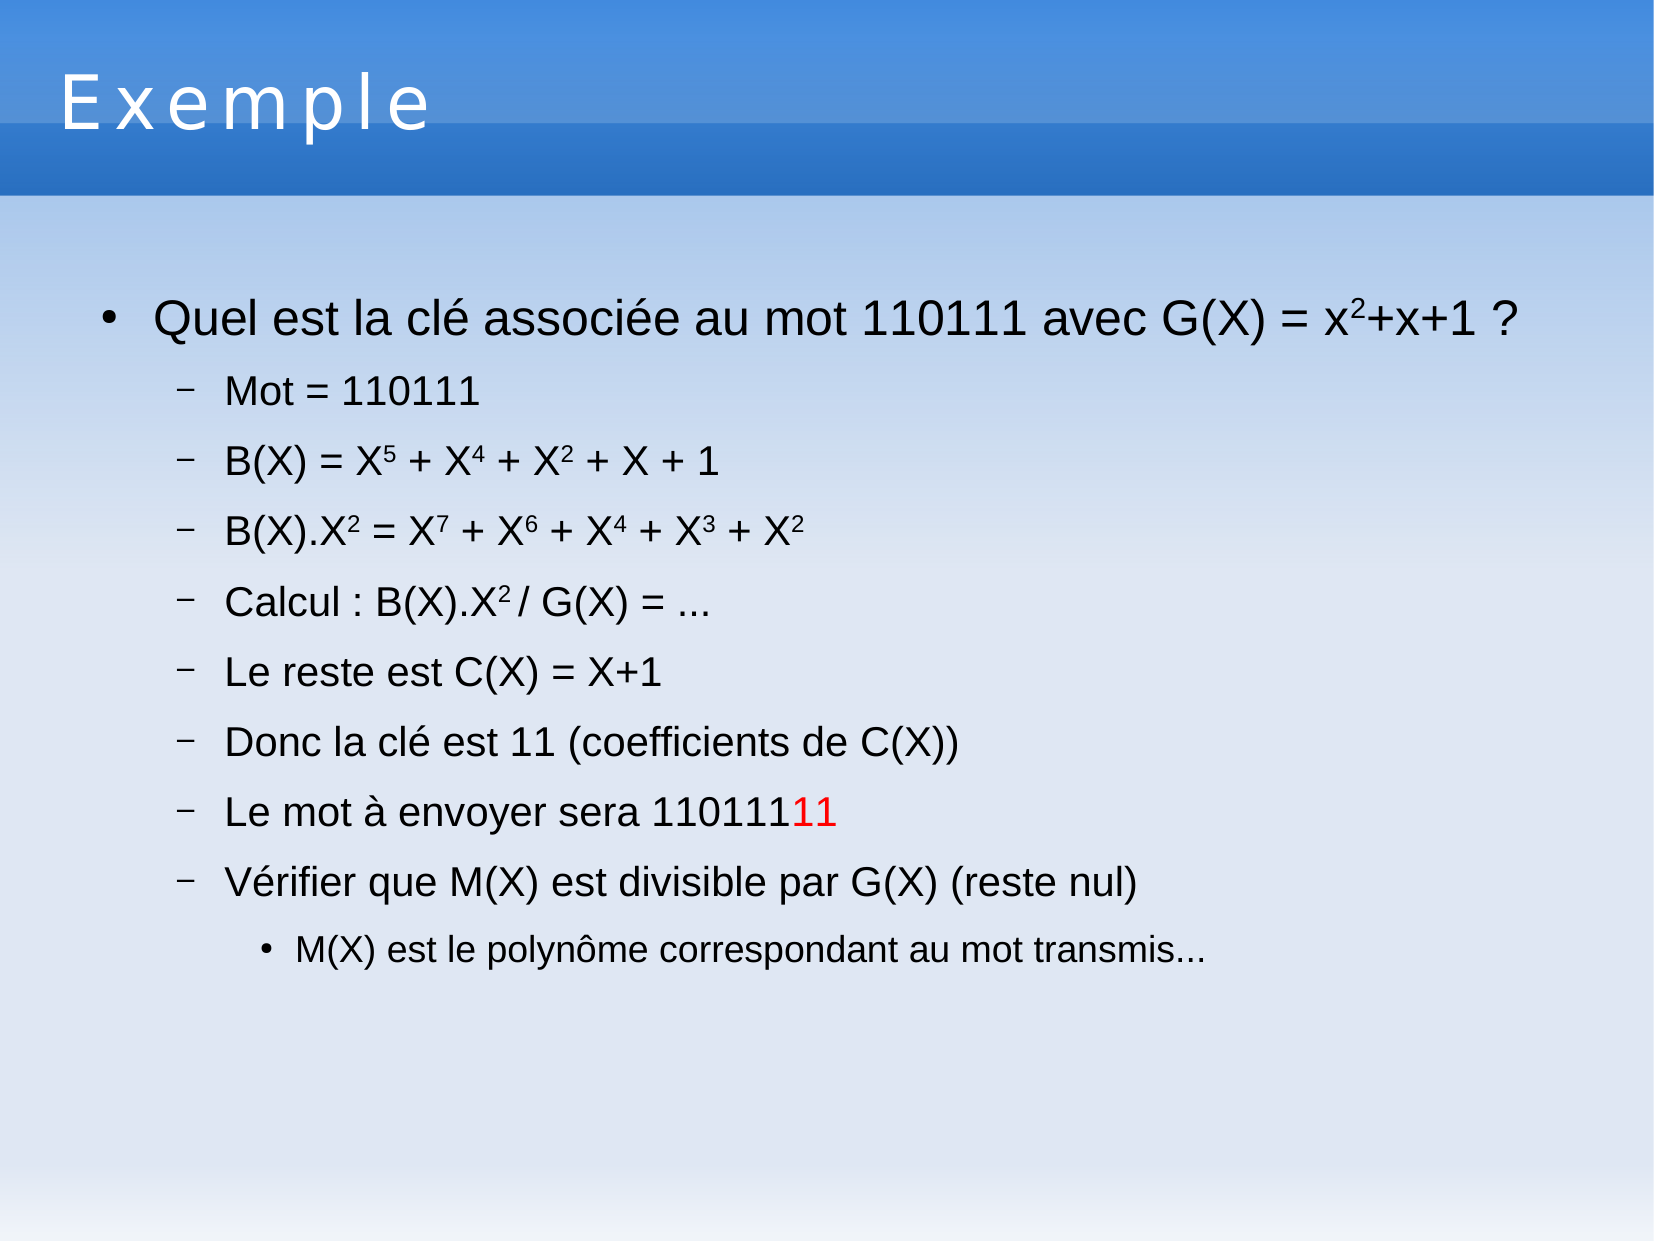

# Exemple
Quel est la clé associée au mot 110111 avec G(X) = x2+x+1 ?
Mot = 110111
B(X) = X5 + X4 + X2 + X + 1
B(X).X2 = X7 + X6 + X4 + X3 + X2
Calcul : B(X).X2 / G(X) = ...
Le reste est C(X) = X+1
Donc la clé est 11 (coefficients de C(X))
Le mot à envoyer sera 11011111
Vérifier que M(X) est divisible par G(X) (reste nul)
M(X) est le polynôme correspondant au mot transmis...